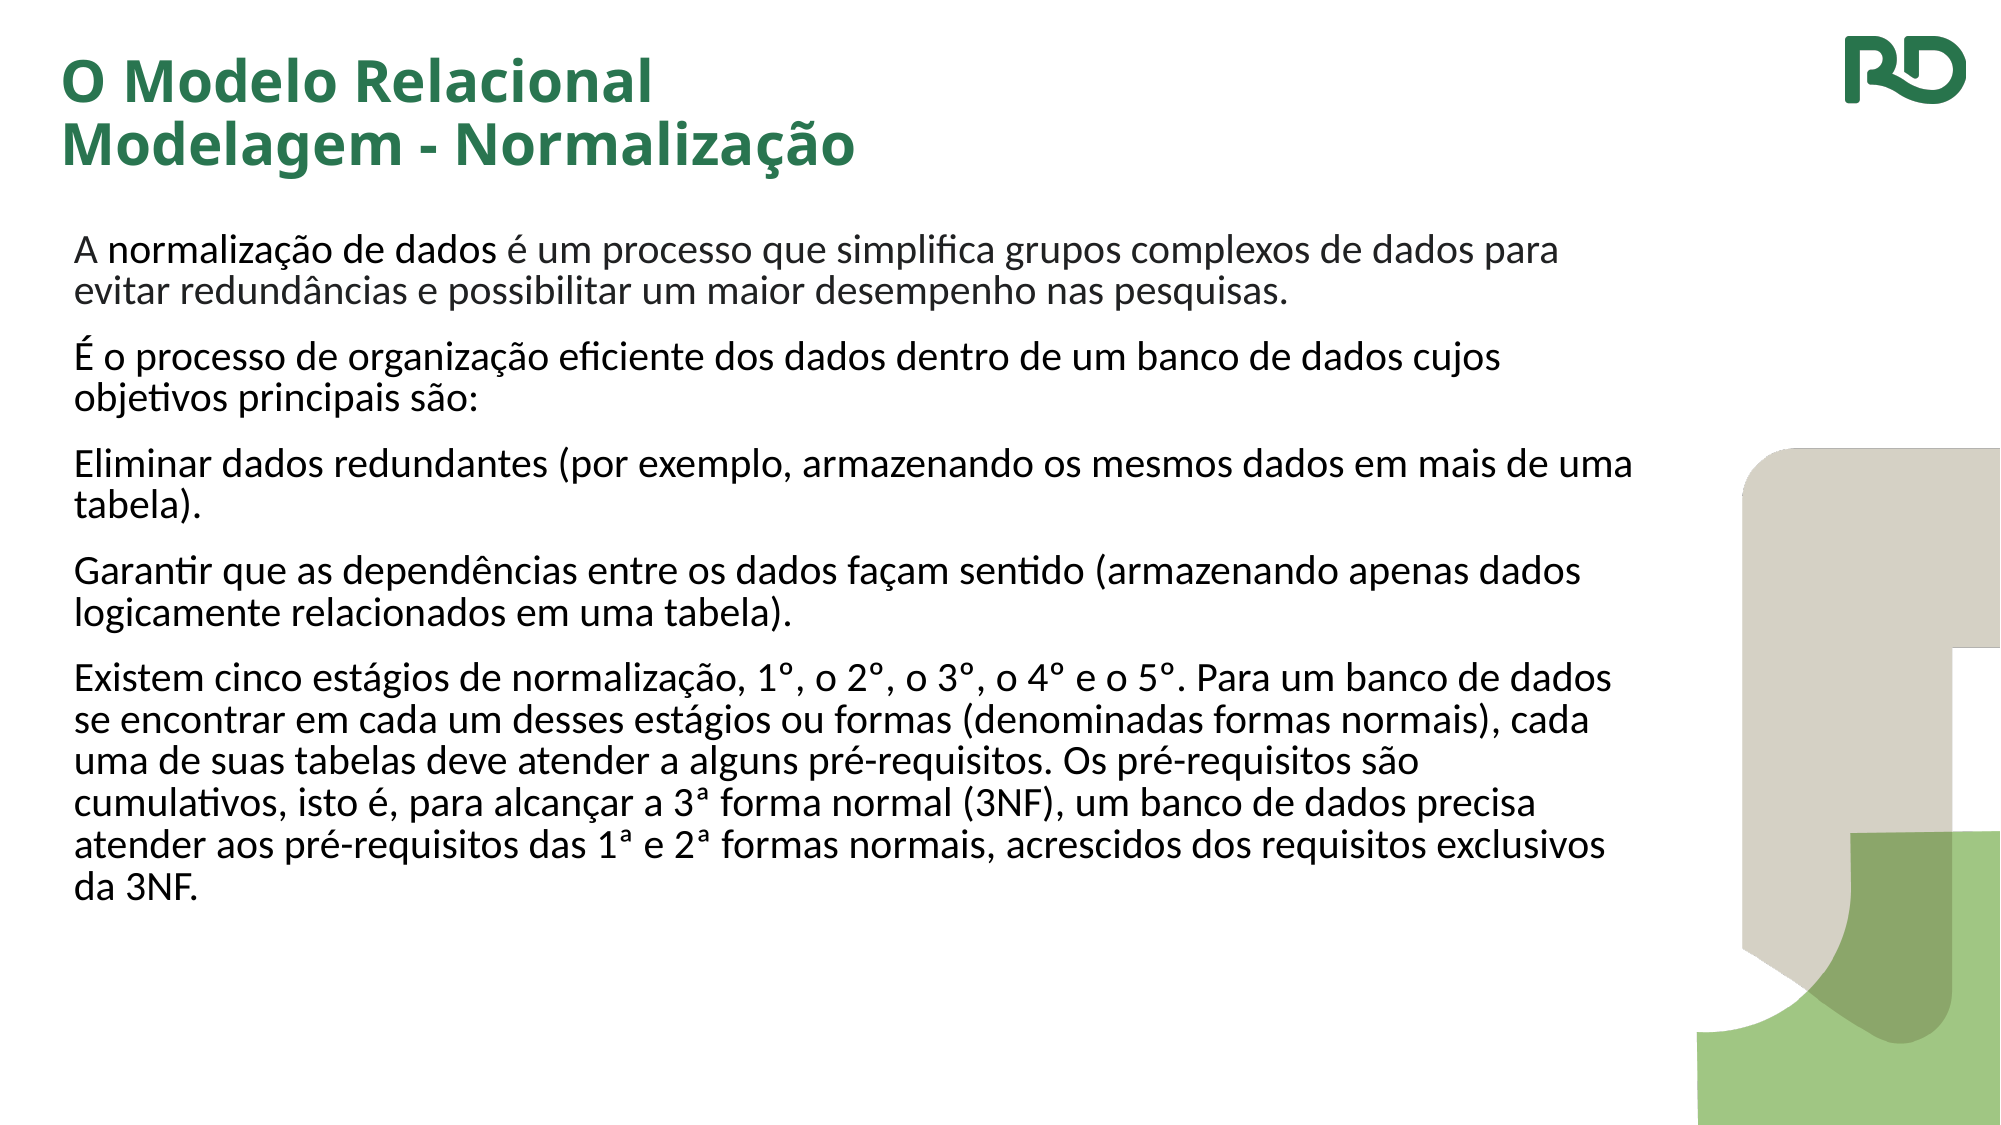

O Modelo Relacional
Modelagem - Normalização
A normalização de dados é um processo que simplifica grupos complexos de dados para evitar redundâncias e possibilitar um maior desempenho nas pesquisas.
É o processo de organização eficiente dos dados dentro de um banco de dados cujos objetivos principais são:
Eliminar dados redundantes (por exemplo, armazenando os mesmos dados em mais de uma tabela).
Garantir que as dependências entre os dados façam sentido (armazenando apenas dados logicamente relacionados em uma tabela).
Existem cinco estágios de normalização, 1º, o 2º, o 3º, o 4º e o 5º. Para um banco de dados se encontrar em cada um desses estágios ou formas (denominadas formas normais), cada uma de suas tabelas deve atender a alguns pré-requisitos. Os pré-requisitos são cumulativos, isto é, para alcançar a 3ª forma normal (3NF), um banco de dados precisa atender aos pré-requisitos das 1ª e 2ª formas normais, acrescidos dos requisitos exclusivos da 3NF.